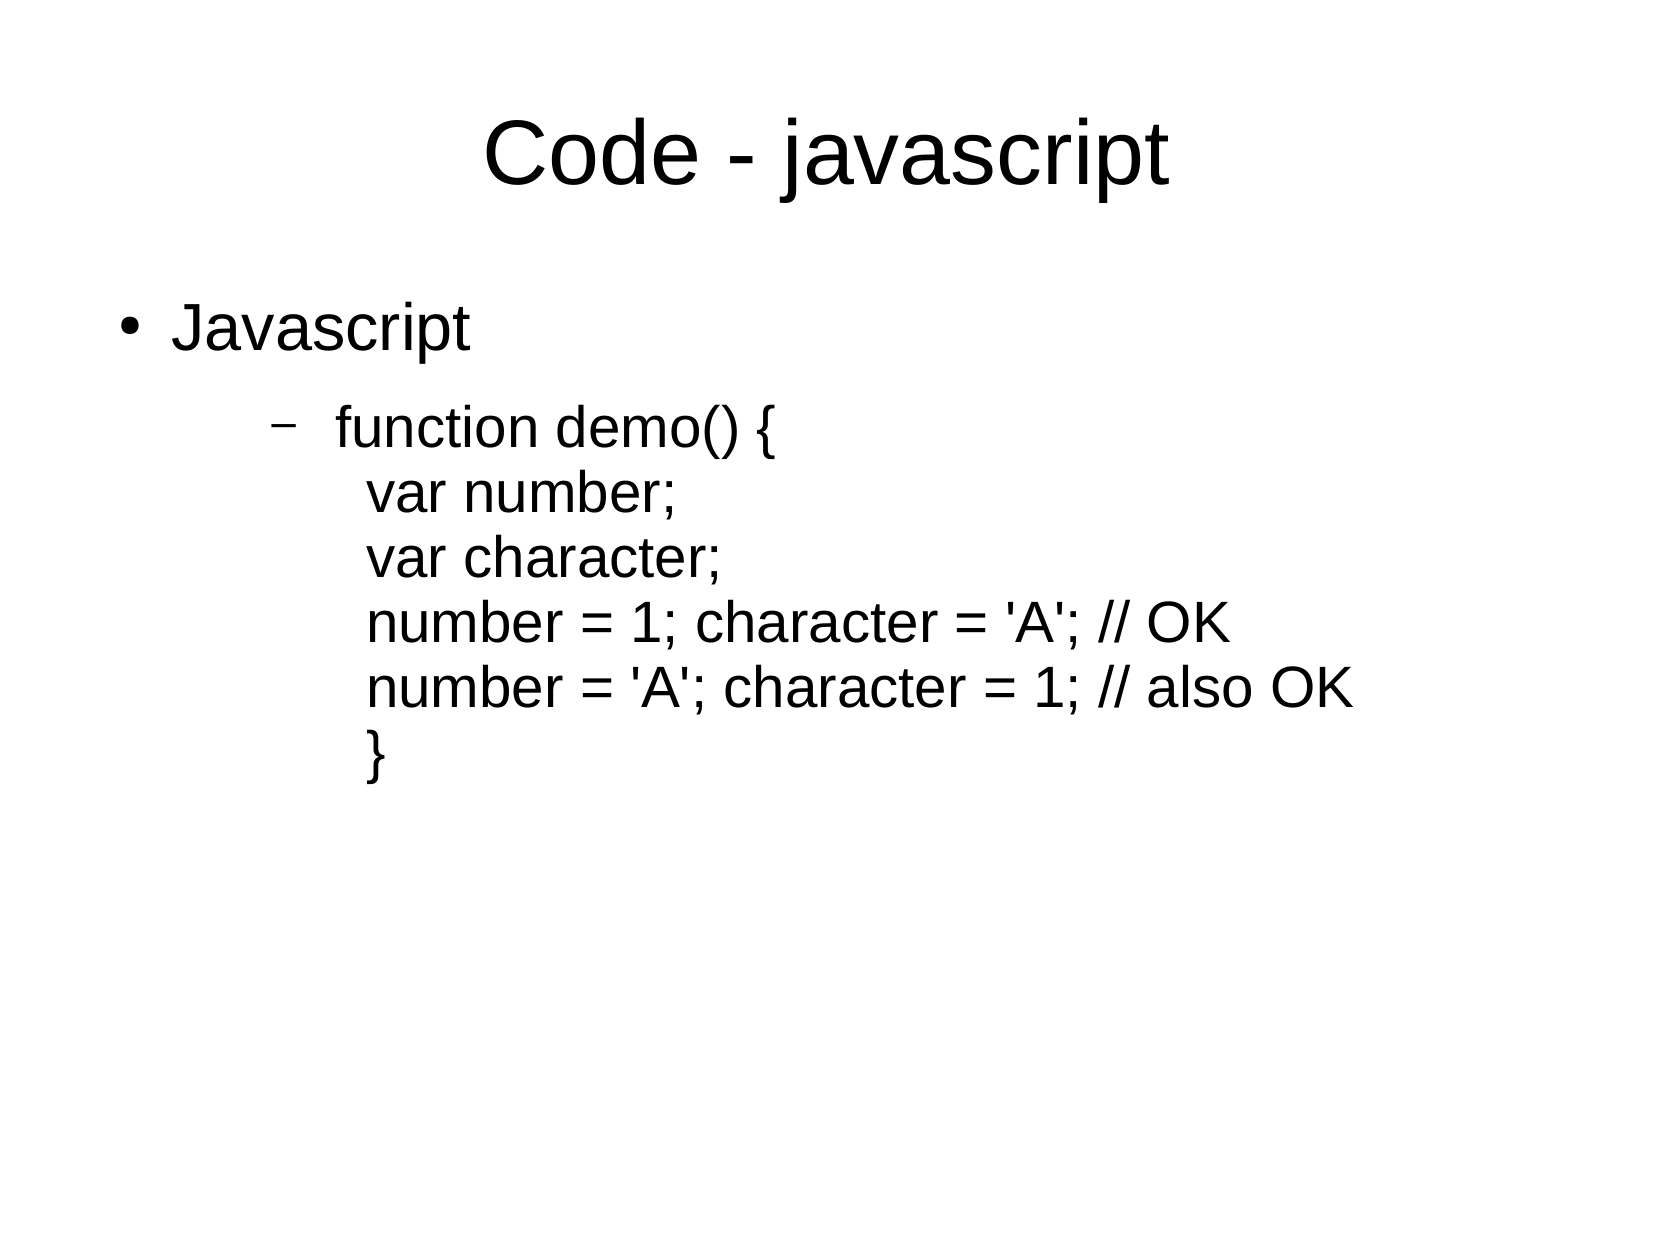

# Code - javascript
Javascript
 function demo() {
var number;
var character;
number = 1; character = 'A'; // OK
number = 'A'; character = 1; // also OK
}